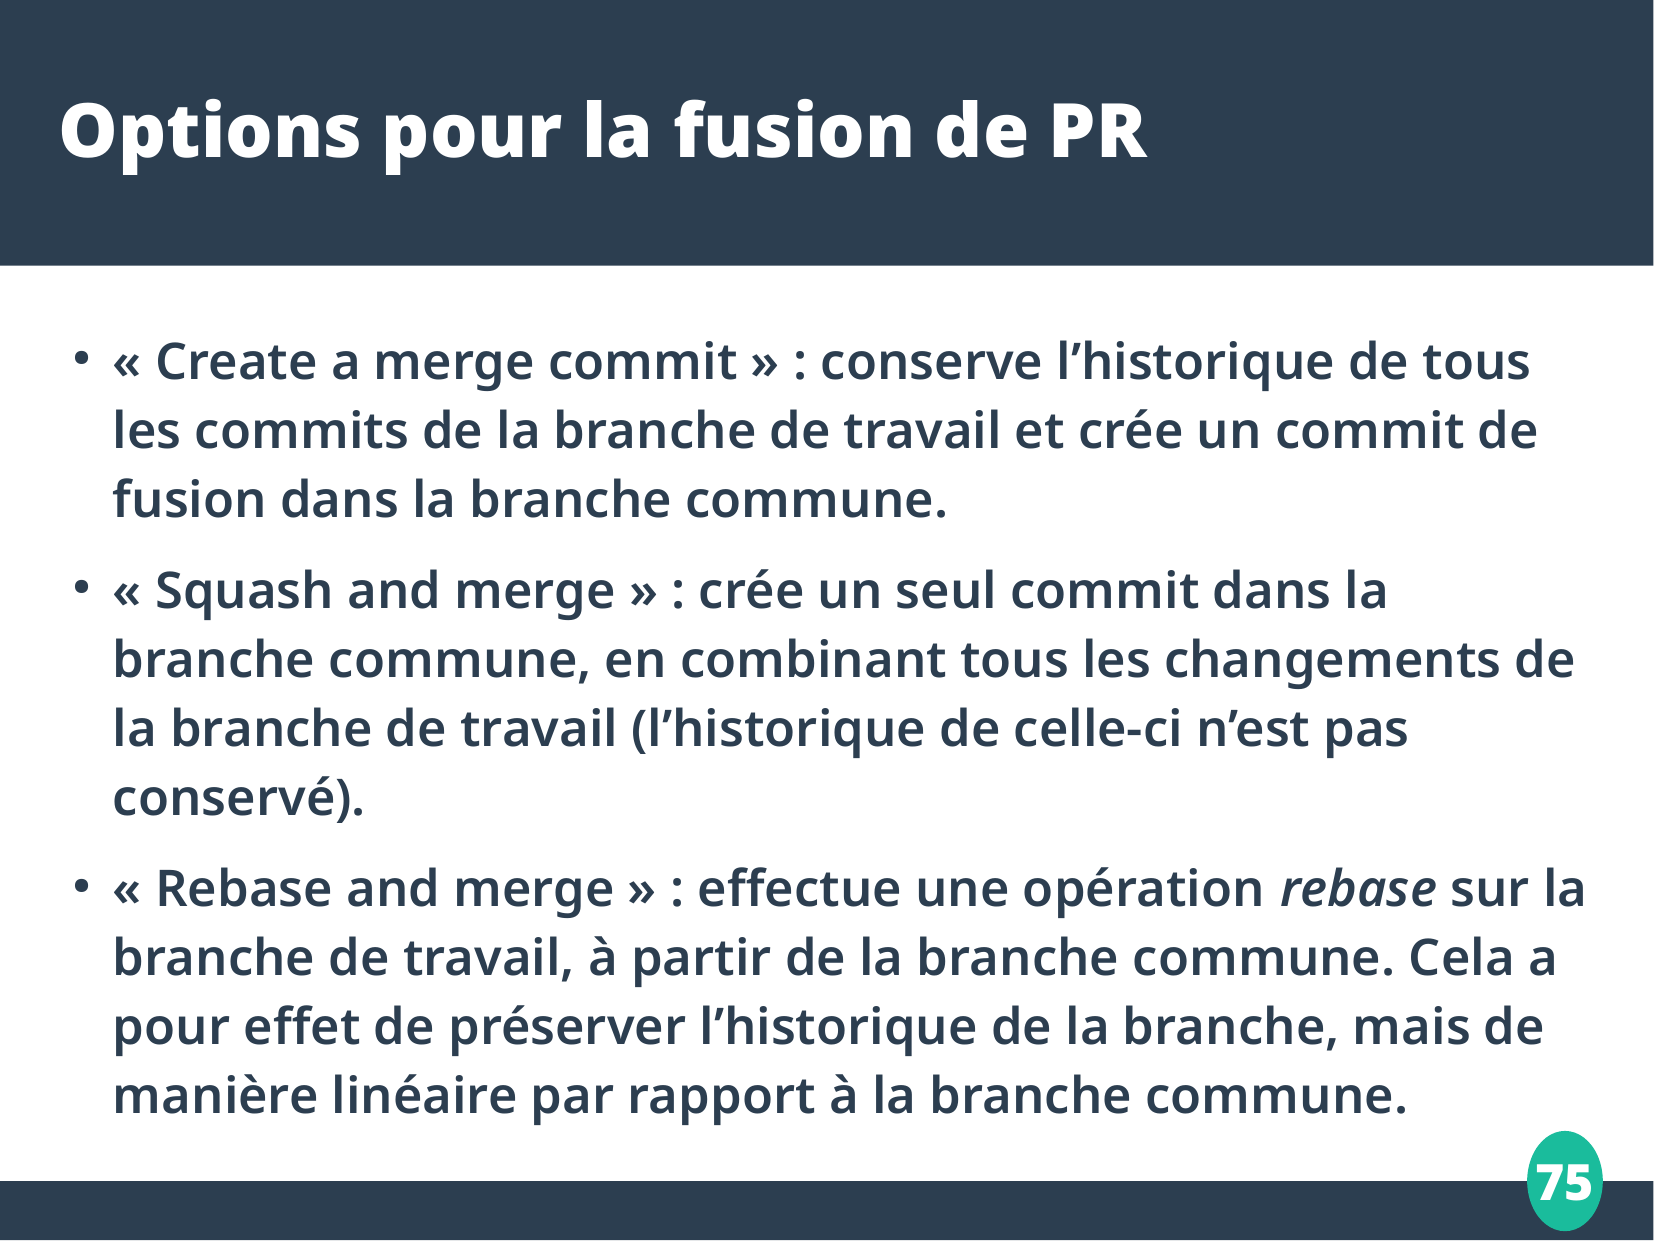

# Options pour la fusion de PR
« Create a merge commit » : conserve l’historique de tous les commits de la branche de travail et crée un commit de fusion dans la branche commune.
« Squash and merge » : crée un seul commit dans la branche commune, en combinant tous les changements de la branche de travail (l’historique de celle-ci n’est pas conservé).
« Rebase and merge » : effectue une opération rebase sur la branche de travail, à partir de la branche commune. Cela a pour effet de préserver l’historique de la branche, mais de manière linéaire par rapport à la branche commune.